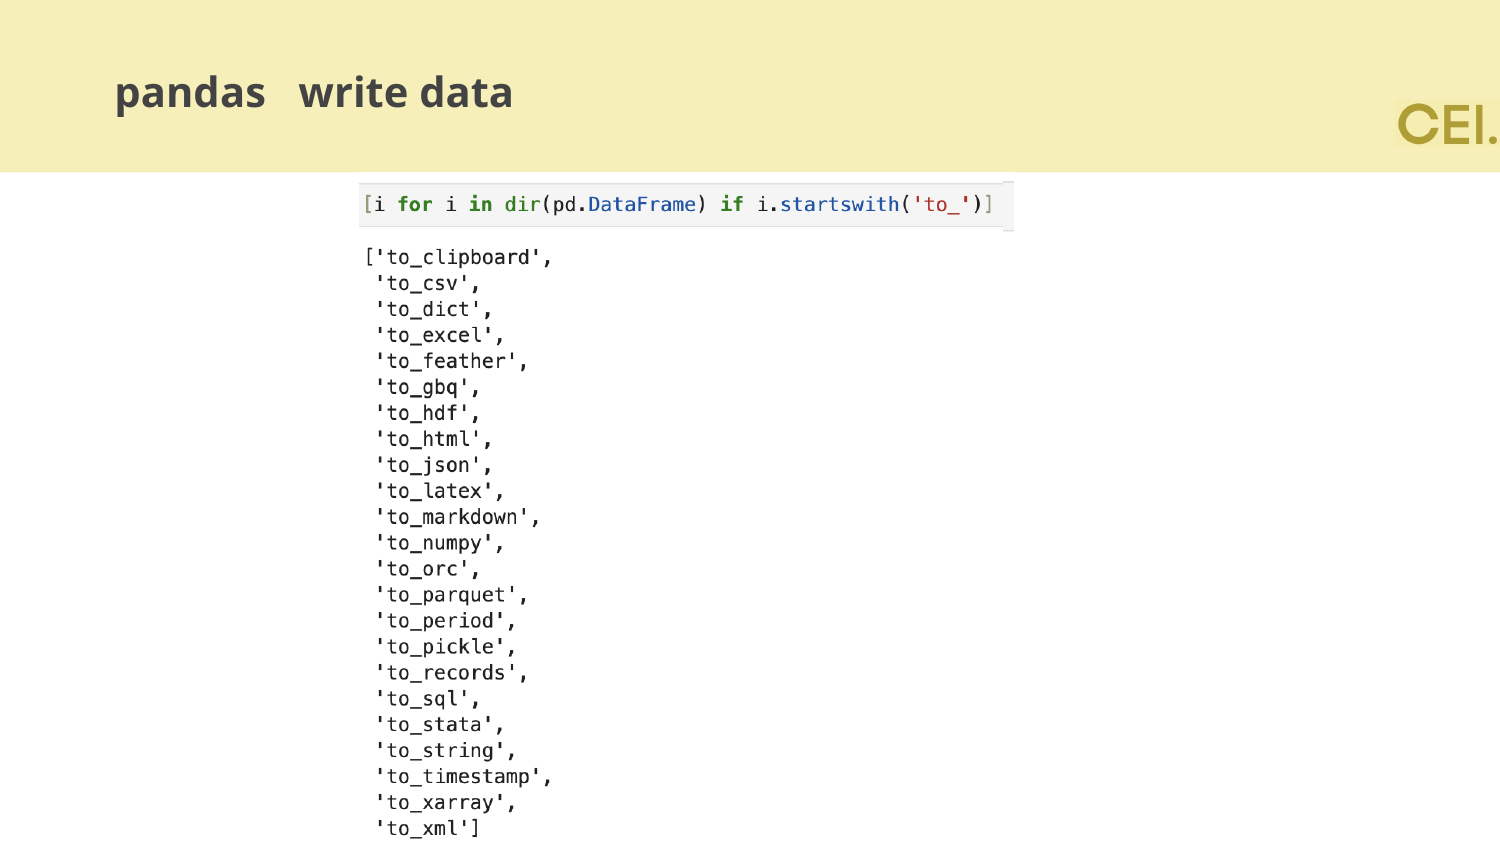

pandas write data
python if else statements